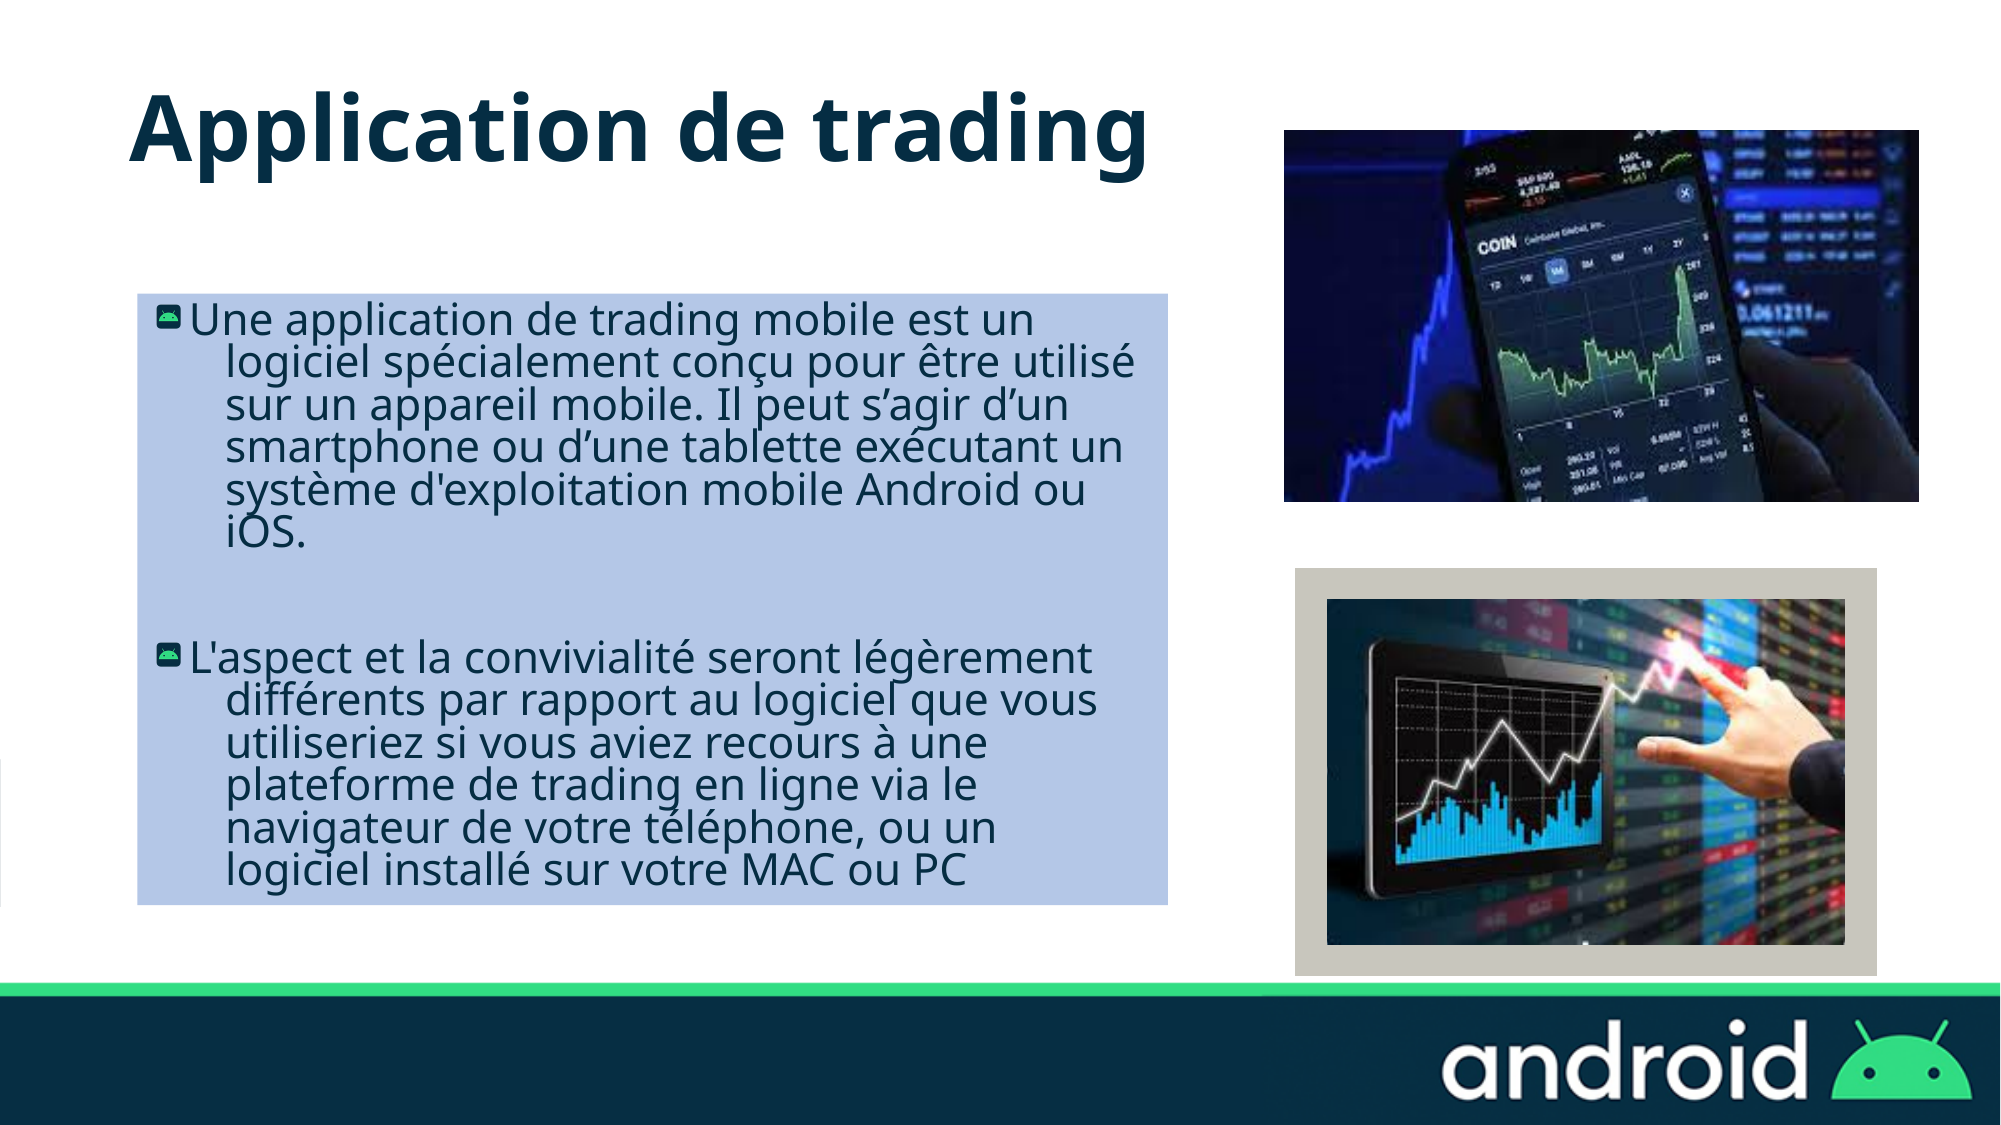

# Application de trading
Une application de trading mobile est un logiciel spécialement conçu pour être utilisé sur un appareil mobile. Il peut s’agir d’un smartphone ou d’une tablette exécutant un système d'exploitation mobile Android ou iOS.
L'aspect et la convivialité seront légèrement différents par rapport au logiciel que vous utiliseriez si vous aviez recours à une plateforme de trading en ligne via le navigateur de votre téléphone, ou un logiciel installé sur votre MAC ou PC